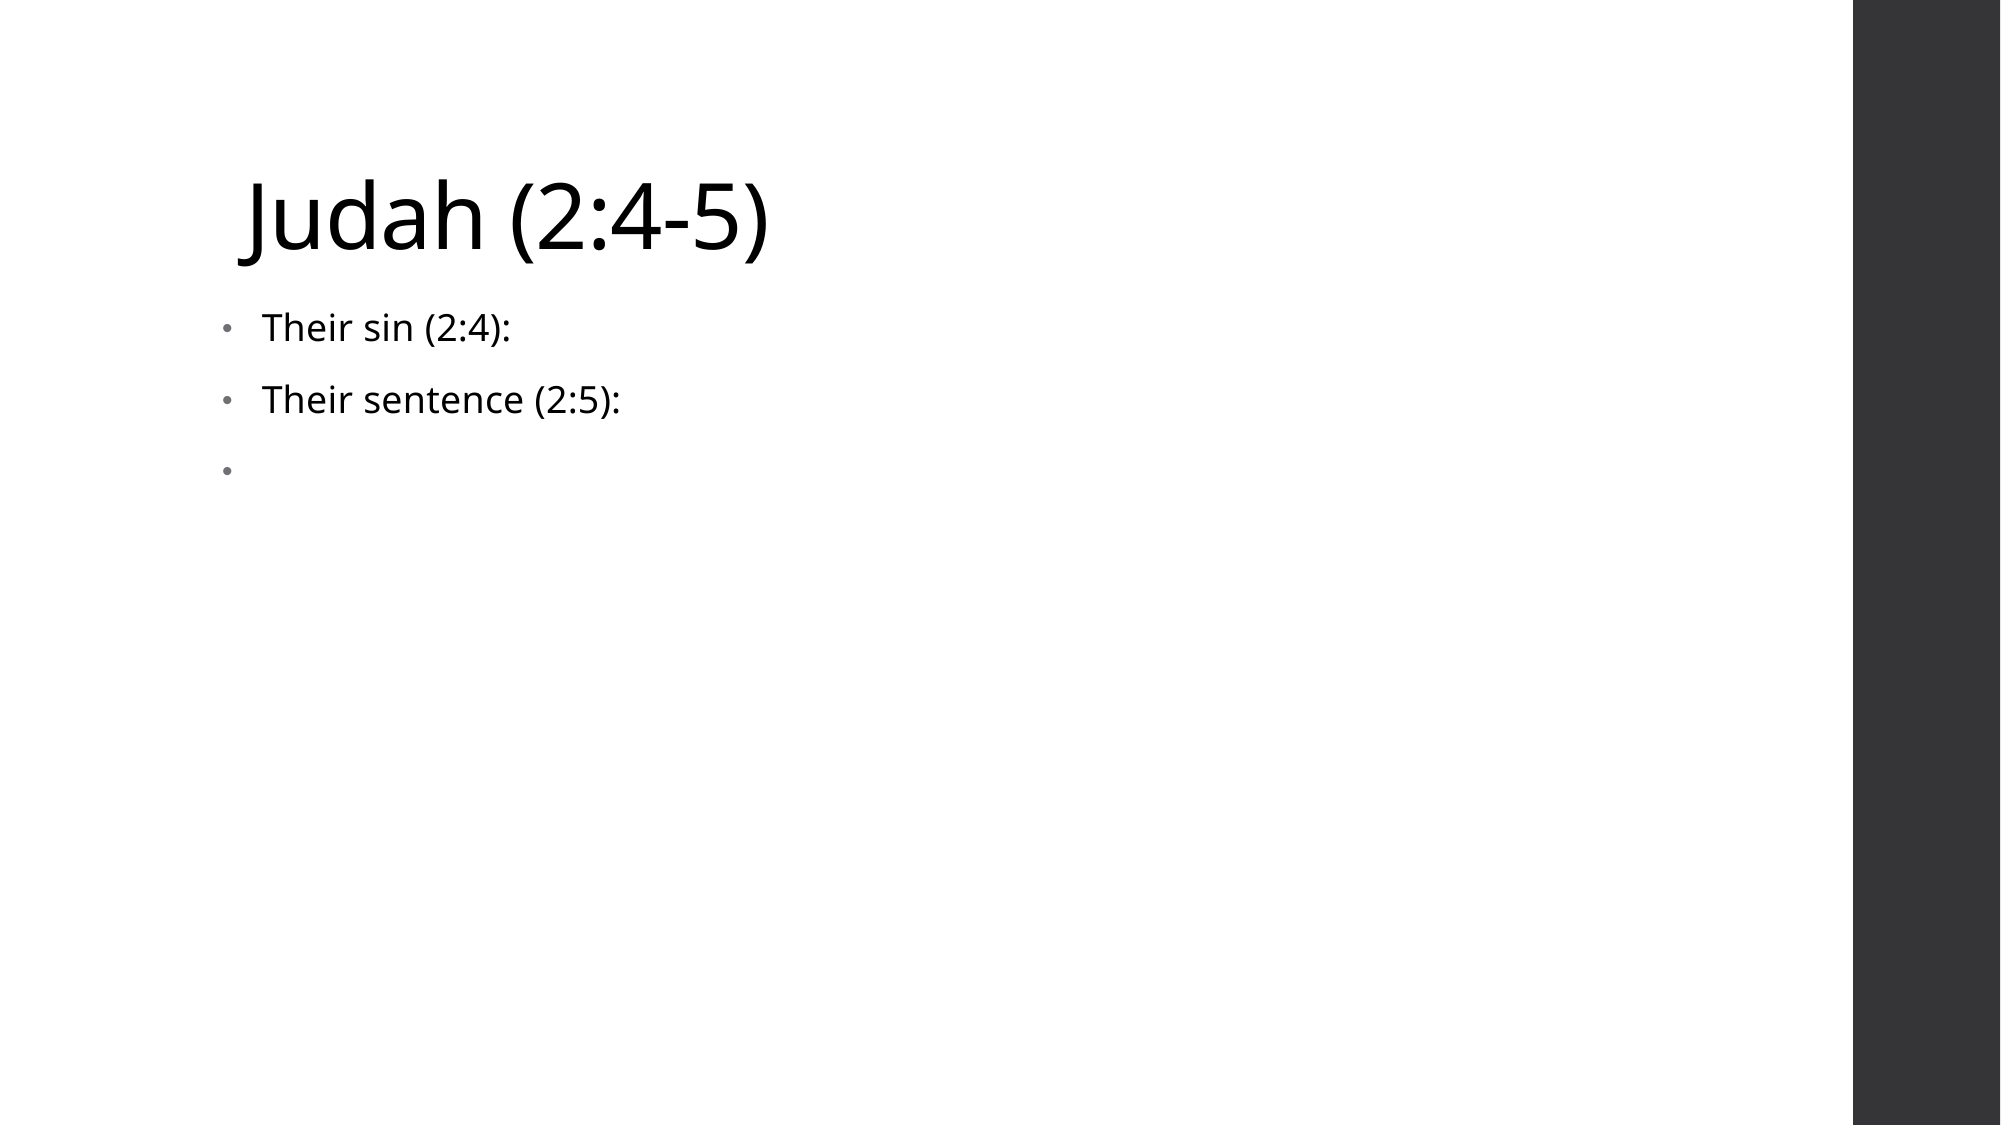

# Judah (2:4-5)
 Their sin (2:4):
 Their sentence (2:5):